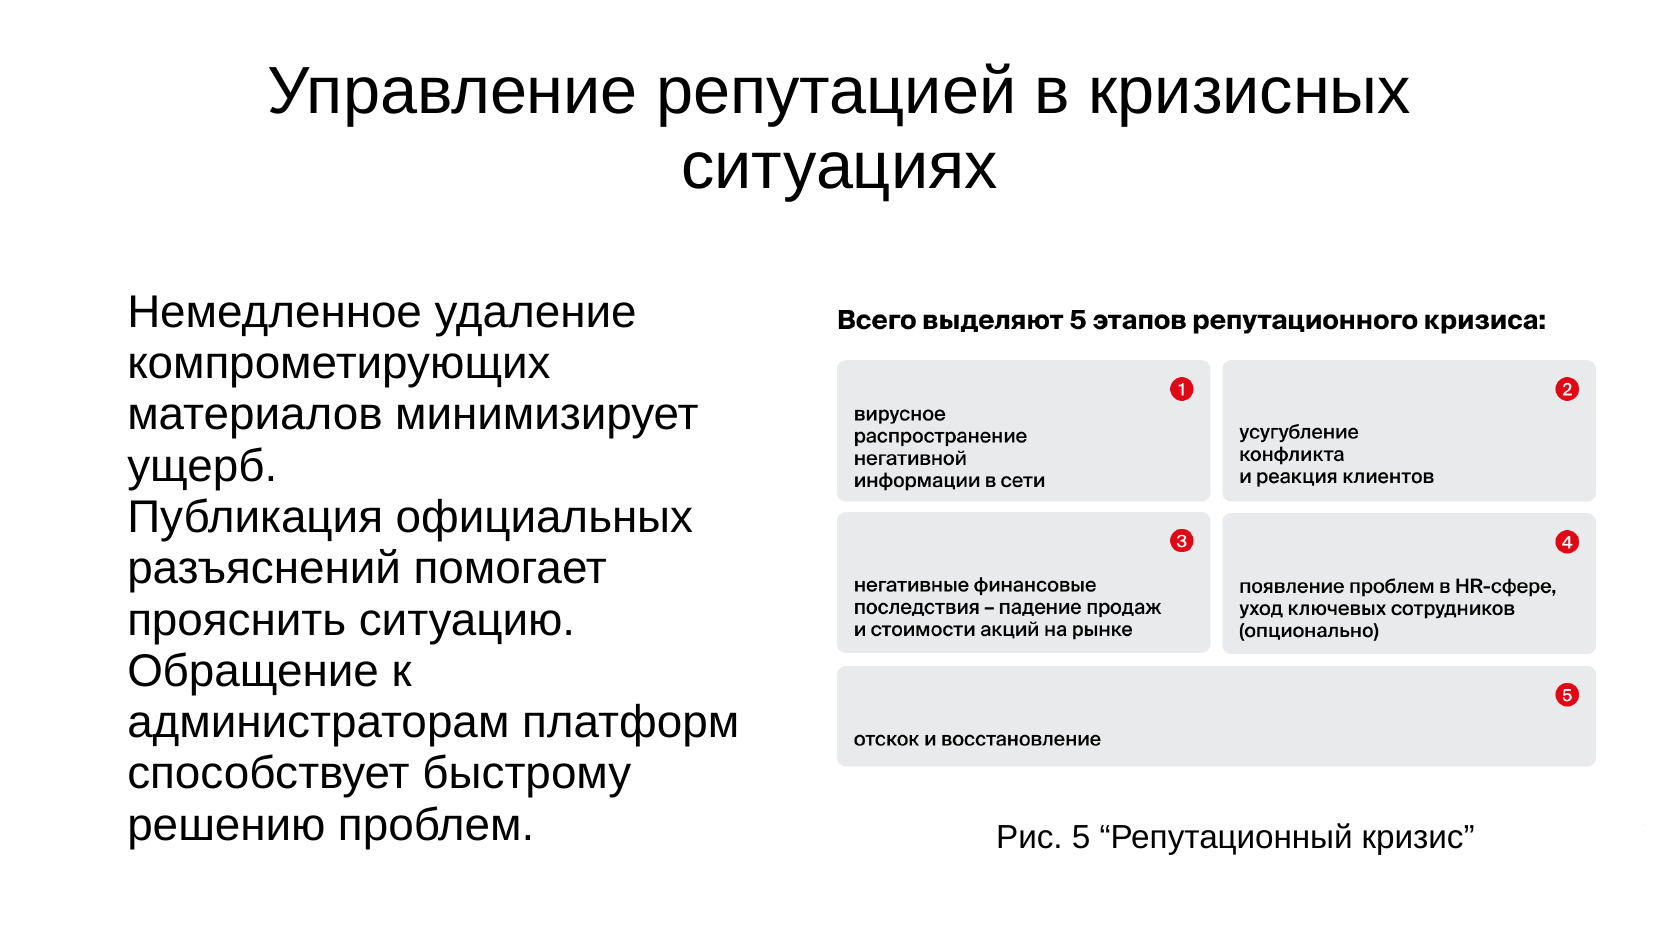

Управление репутацией в кризисных ситуациях
Немедленное удаление компрометирующих материалов минимизирует ущерб.
Публикация официальных разъяснений помогает прояснить ситуацию.
Обращение к администраторам платформ способствует быстрому решению проблем.
Рис. 5 “Репутационный кризис”